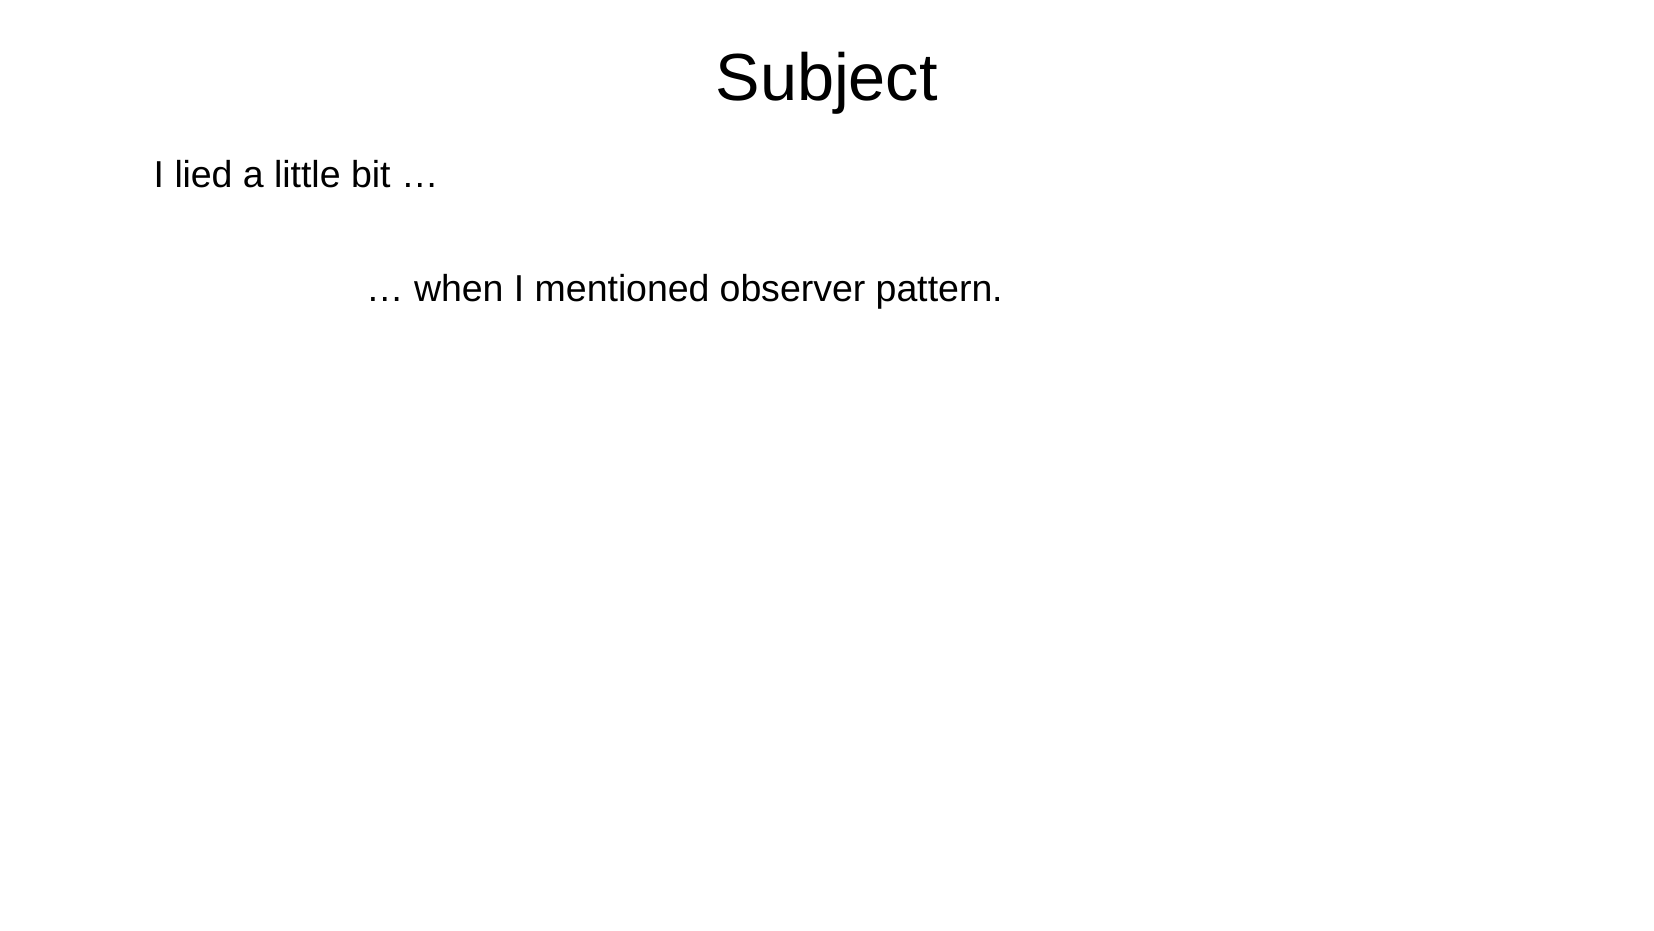

Subject
# I lied a little bit …
… when I mentioned observer pattern.